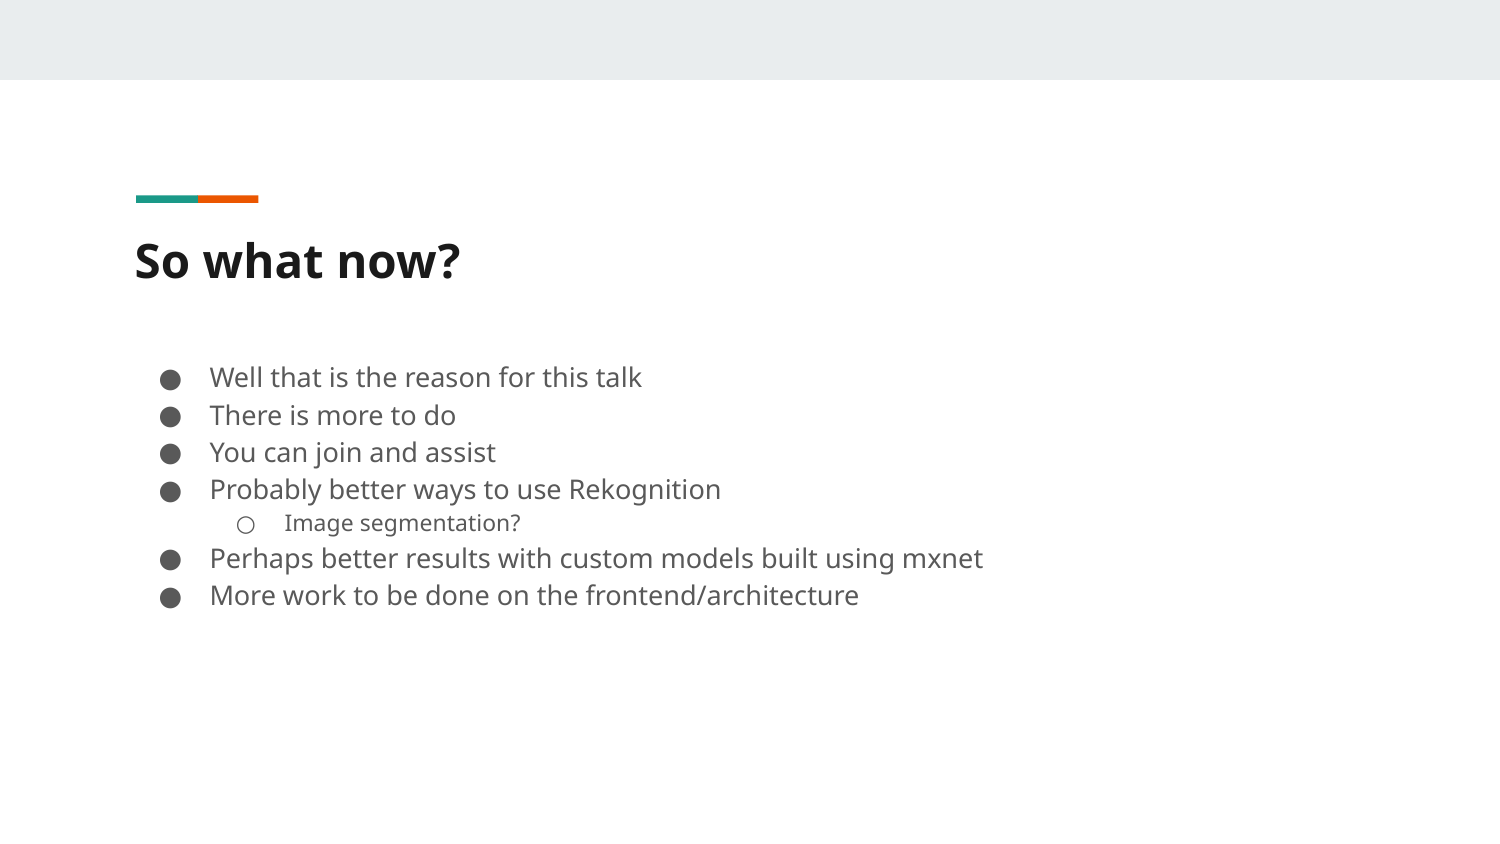

# So what now?
Well that is the reason for this talk
There is more to do
You can join and assist
Probably better ways to use Rekognition
Image segmentation?
Perhaps better results with custom models built using mxnet
More work to be done on the frontend/architecture